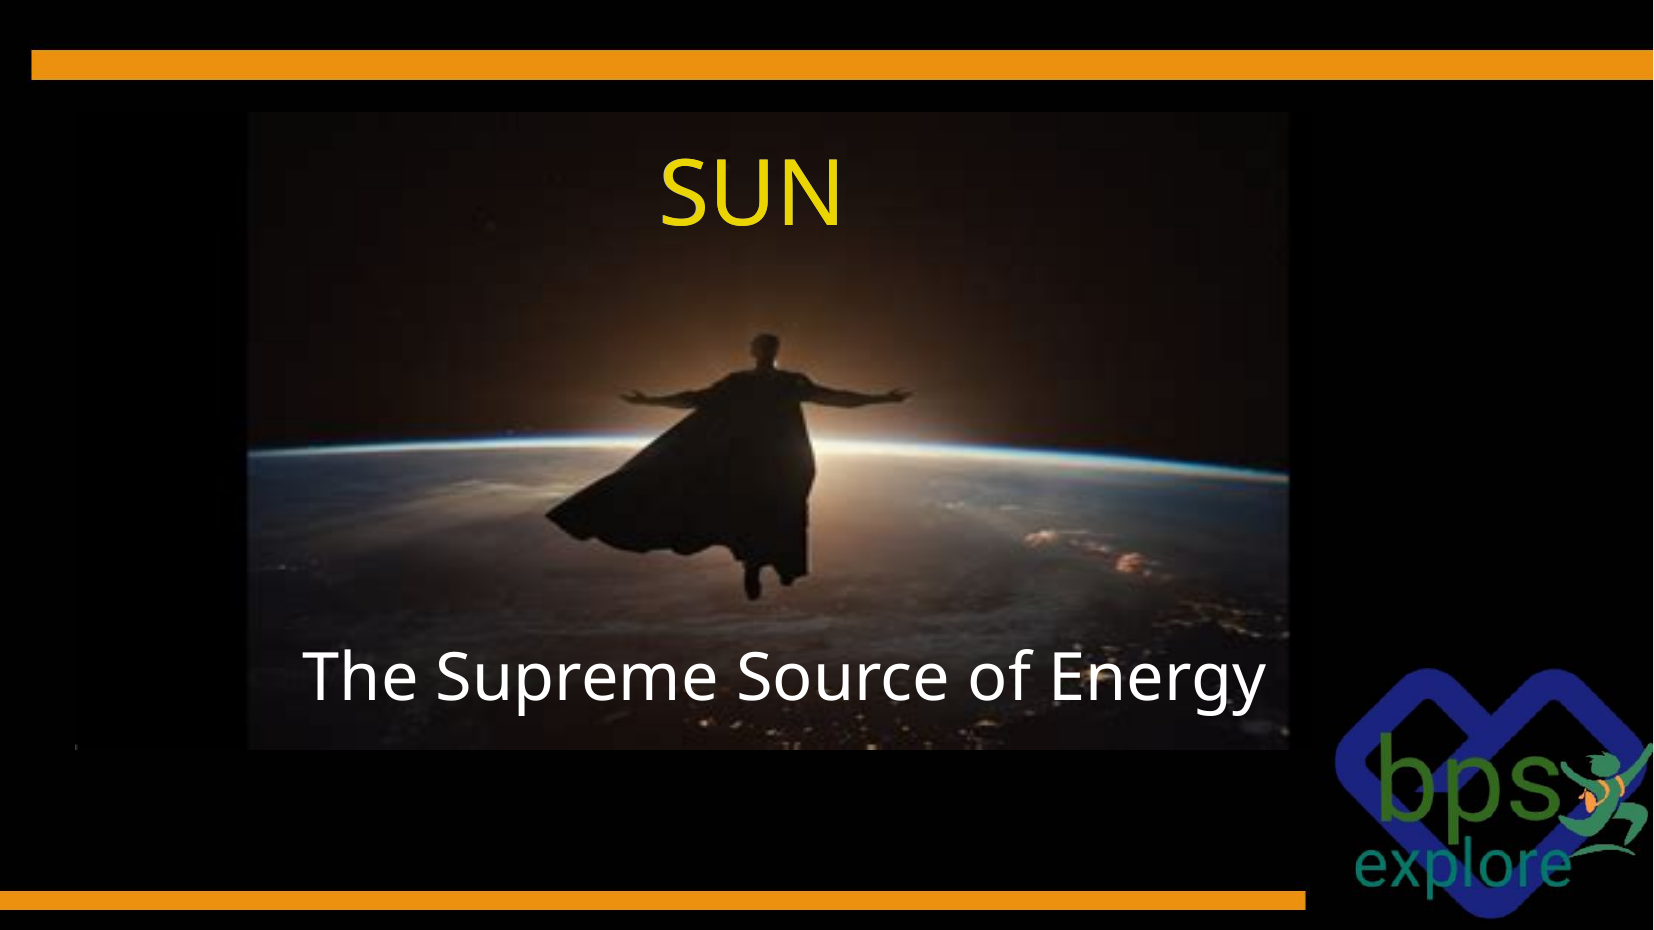

Sun
# The Supreme Source of Energy